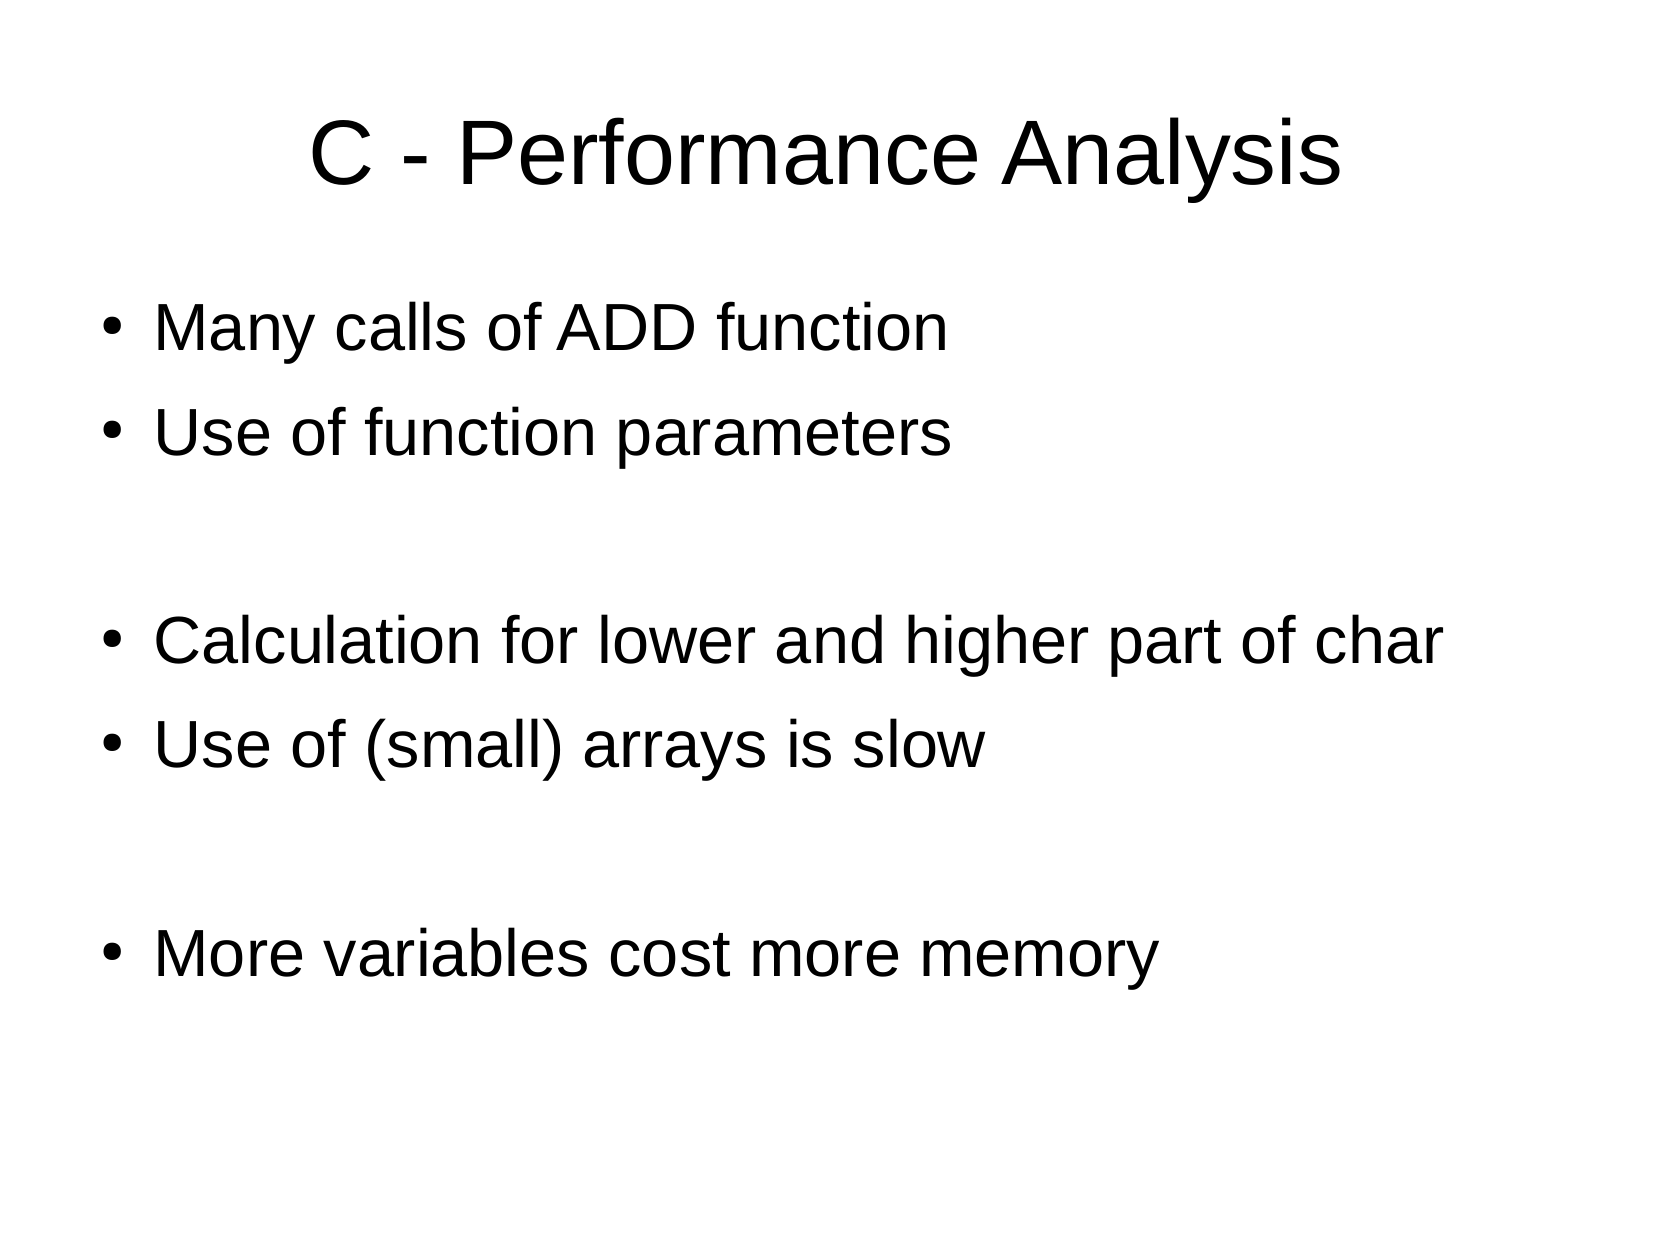

# C - Performance Analysis
Many calls of ADD function
Use of function parameters
Calculation for lower and higher part of char
Use of (small) arrays is slow
More variables cost more memory